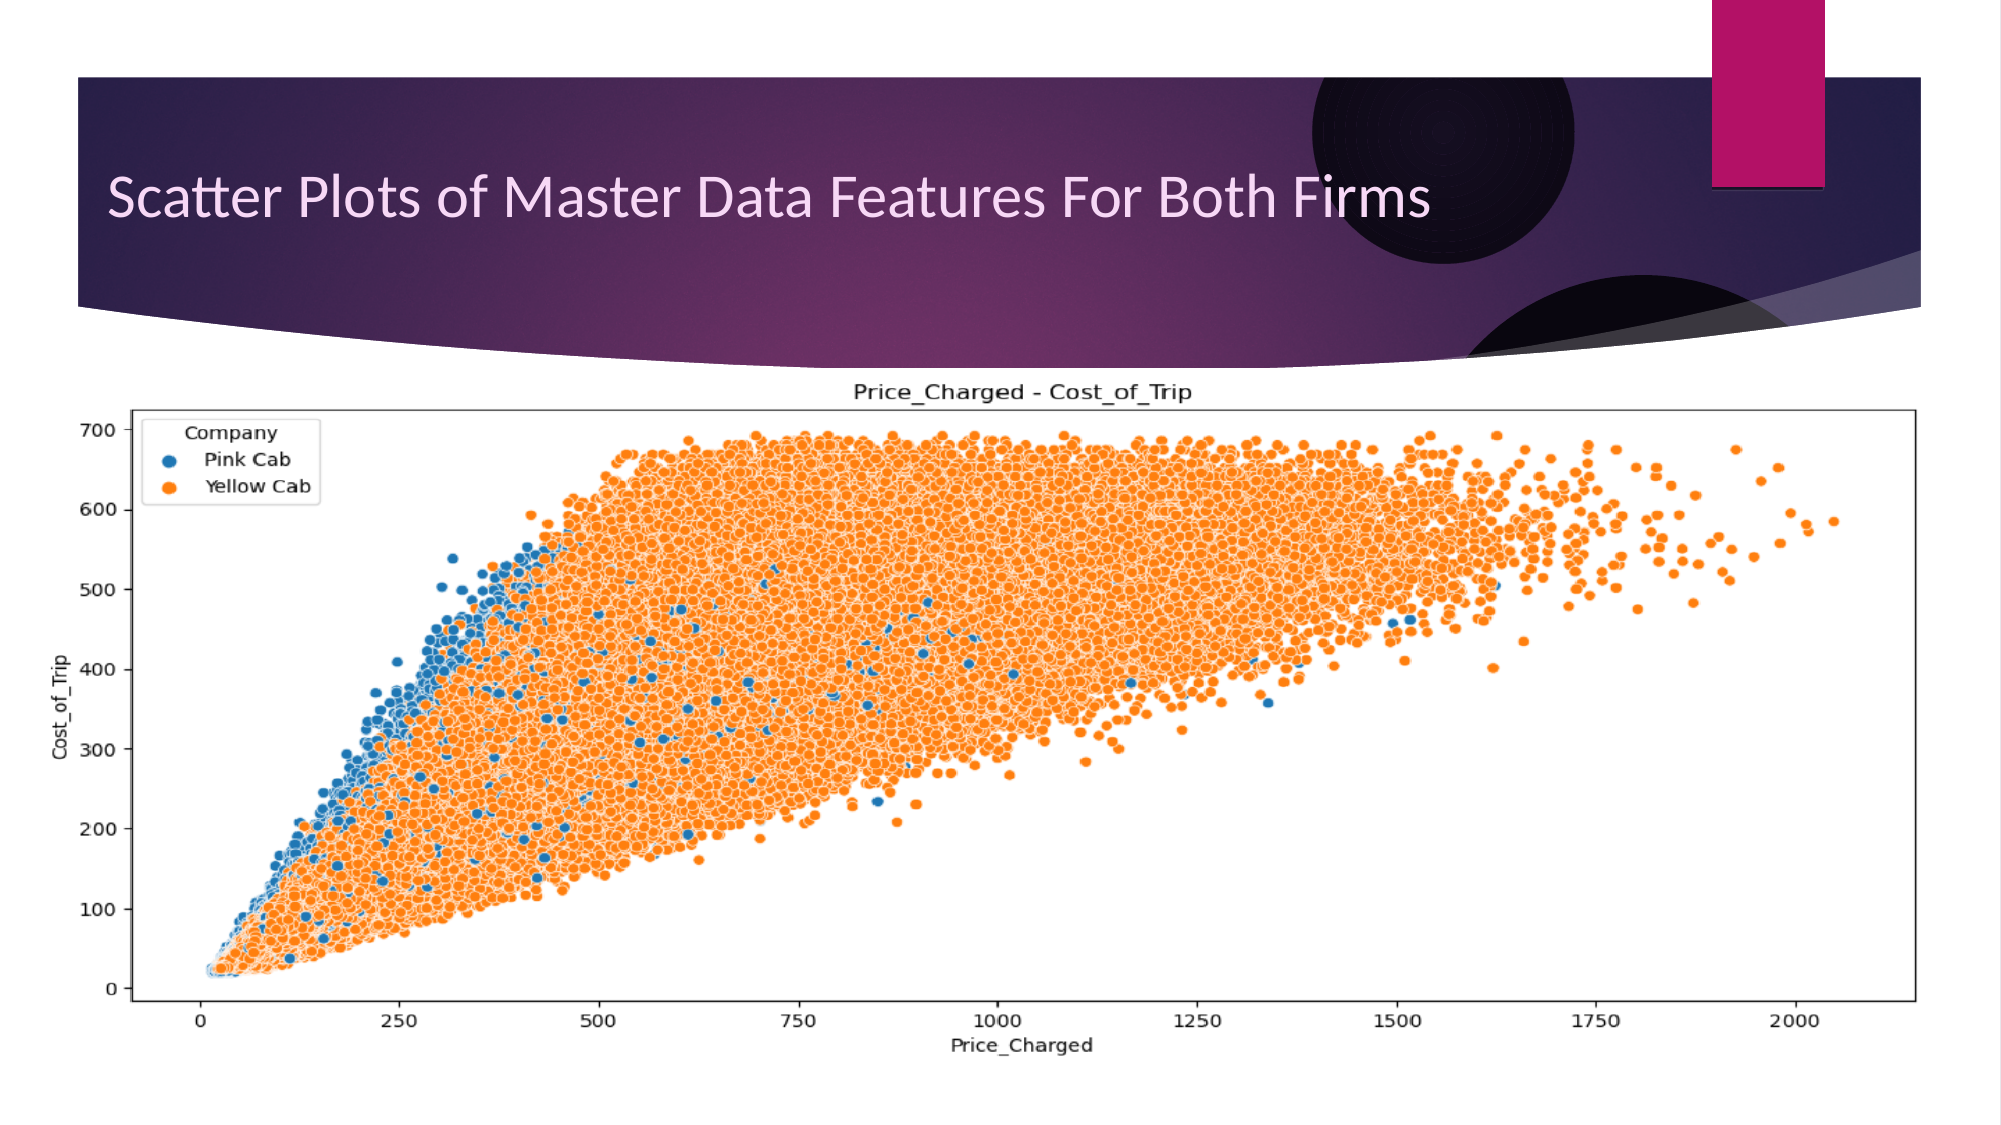

# Scatter Plots of Master Data Features For Both Firms